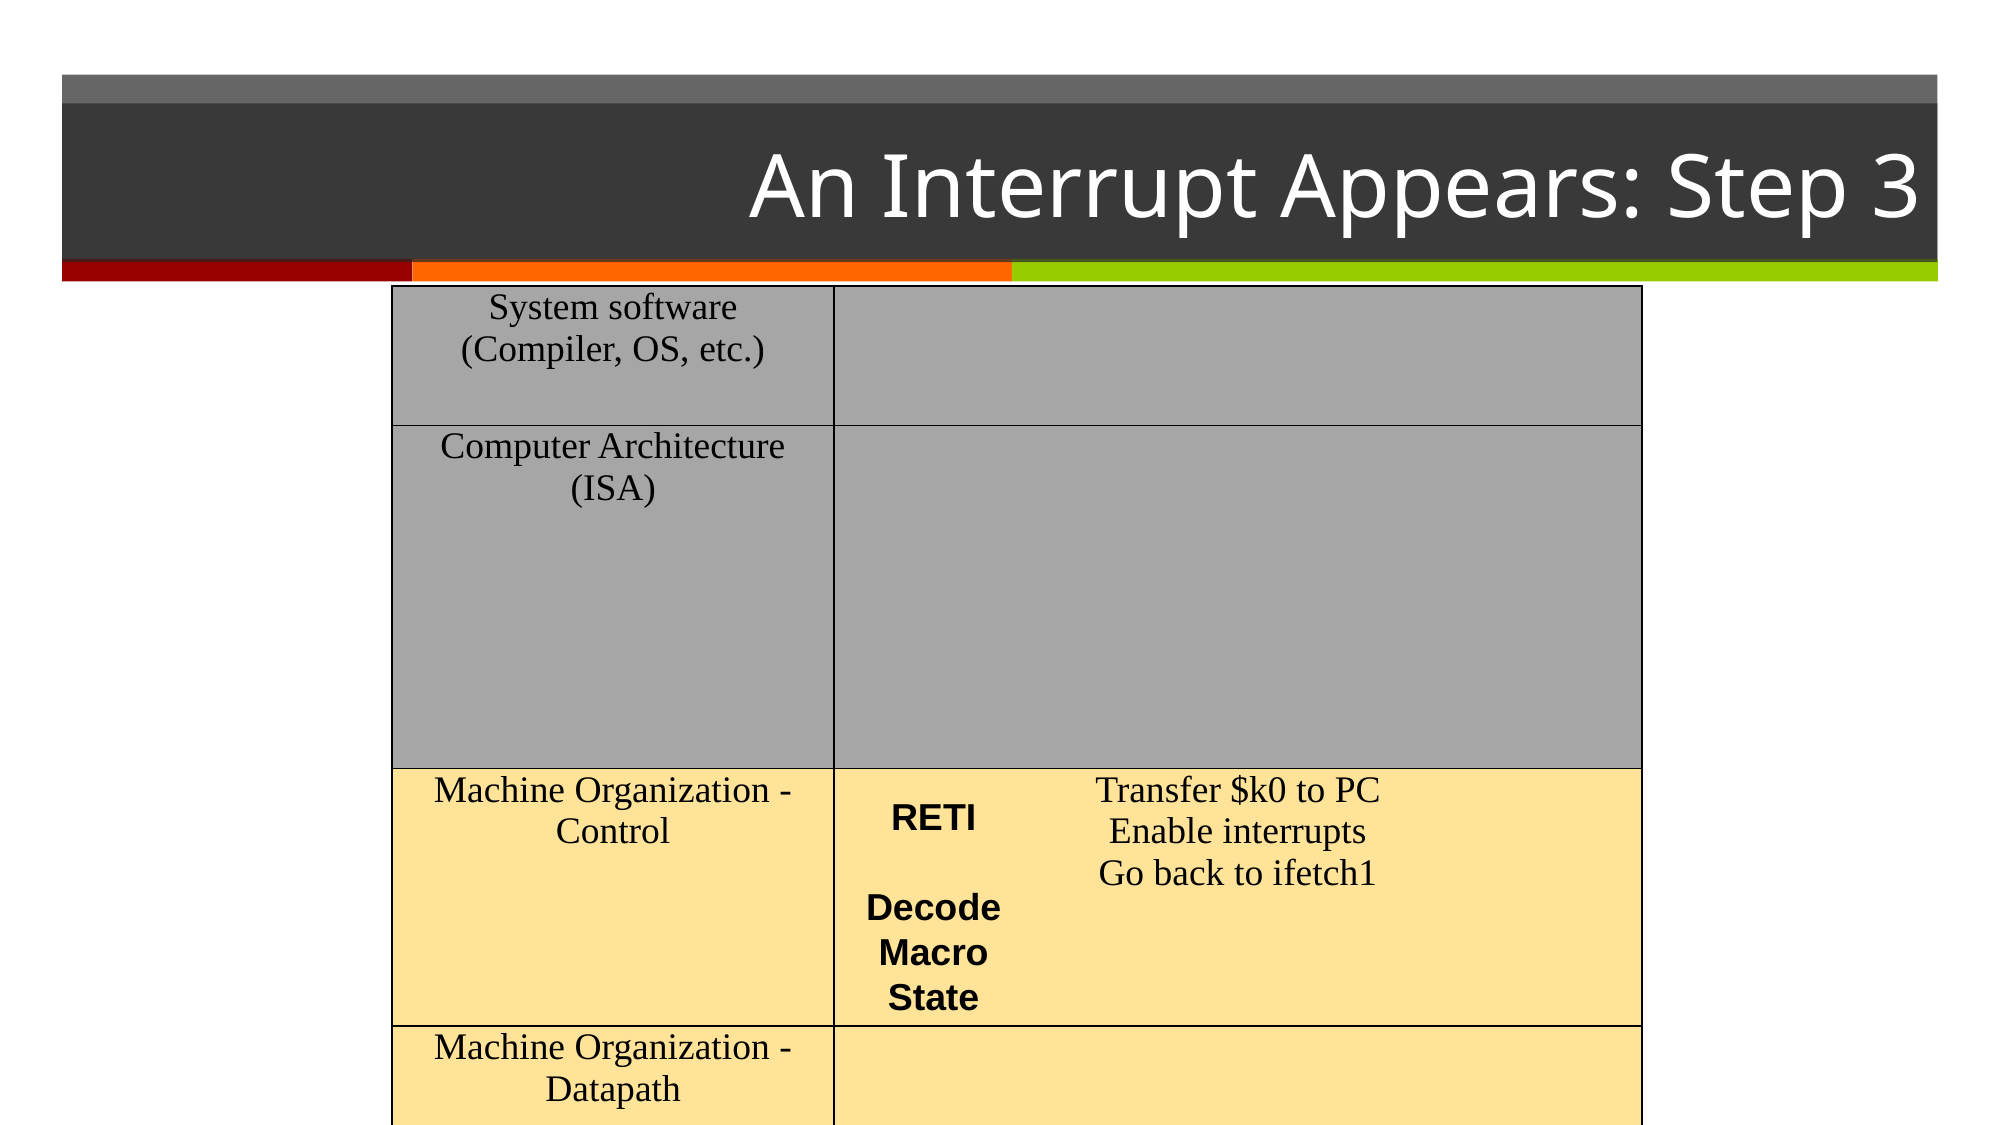

# An Interrupt Appears: Step 3
| System software (Compiler, OS, etc.) | |
| --- | --- |
| Computer Architecture (ISA) | |
| Machine Organization - Control | Transfer $k0 to PC Enable interrupts Go back to ifetch1 |
| Machine Organization - Datapath | |
| Sequential and Combinational Logic Elements | |
| | |
| | |
| | |
RETI
Decode Macro State